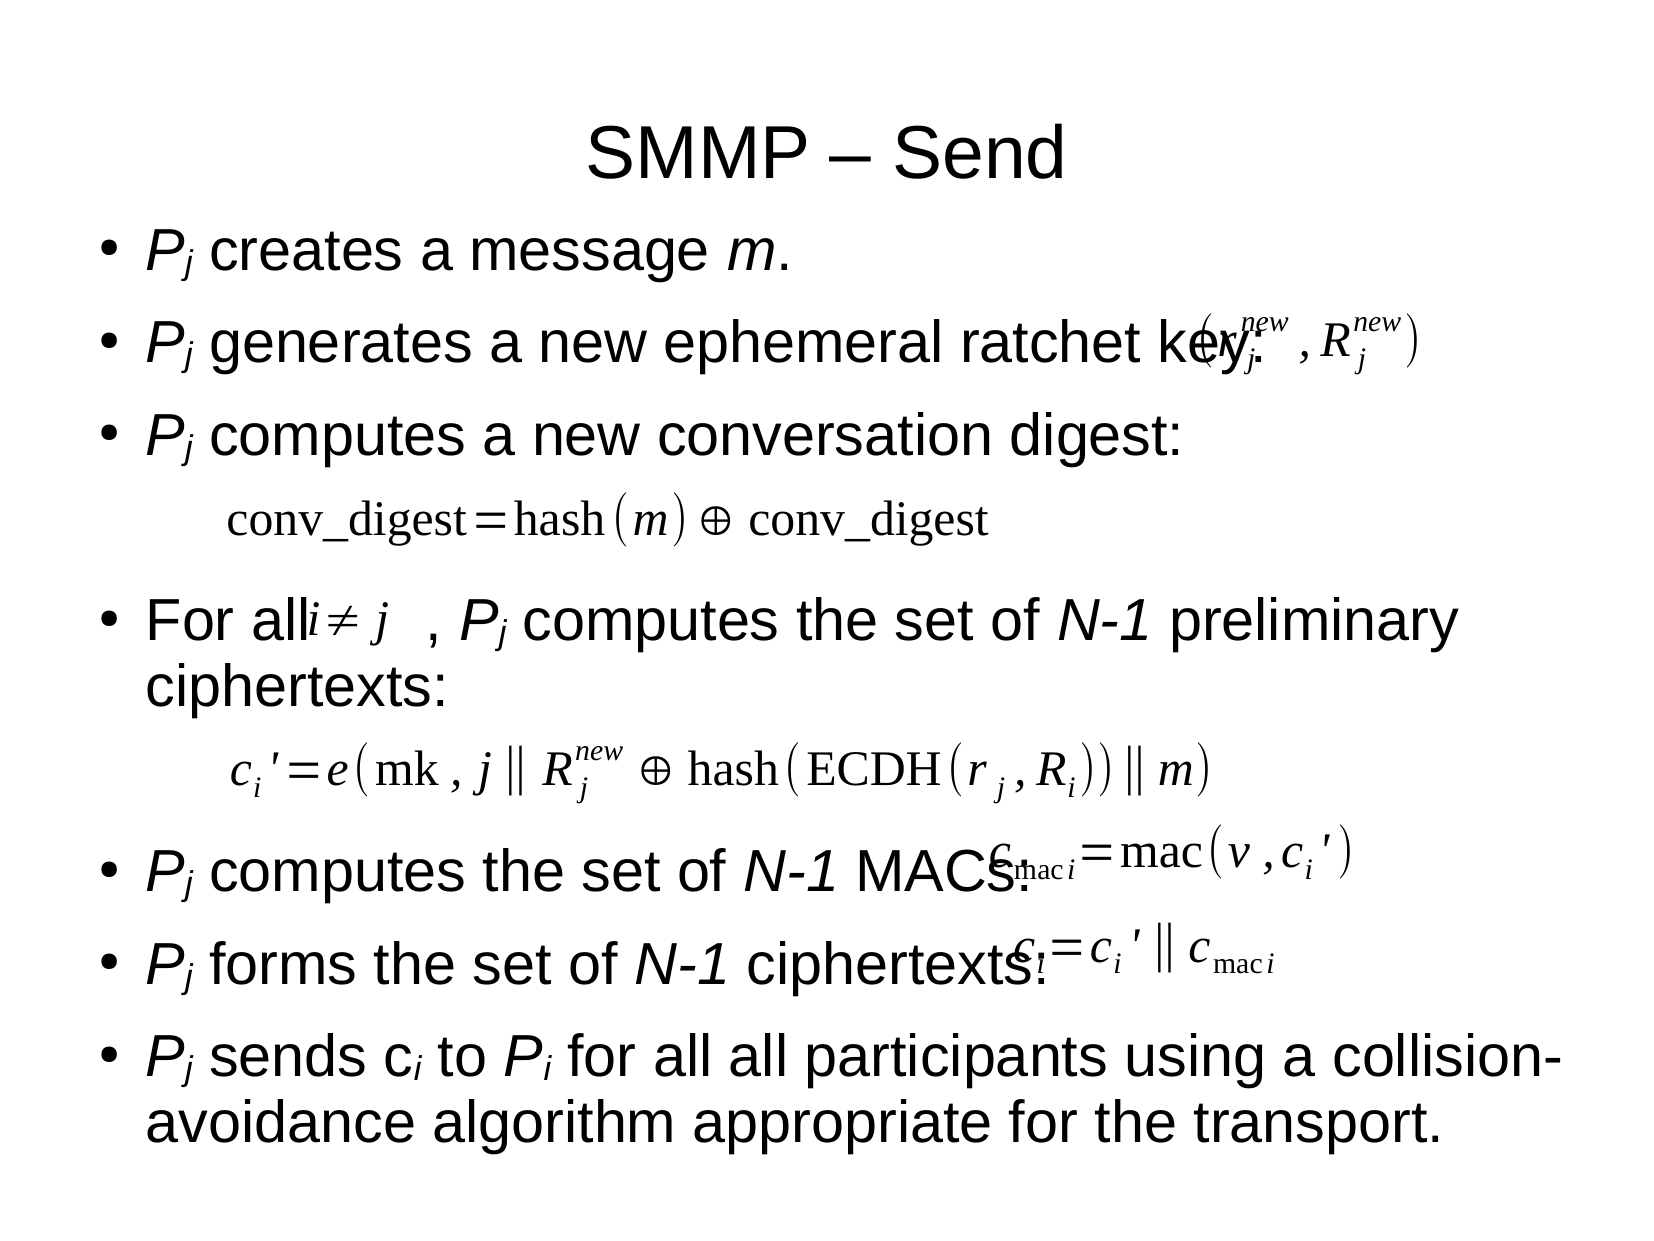

# SMMP – Send
Pj creates a message m.
Pj generates a new ephemeral ratchet key:
Pj computes a new conversation digest:
For all , Pj computes the set of N-1 preliminary ciphertexts:
Pj computes the set of N-1 MACs:
Pj forms the set of N-1 ciphertexts:
Pj sends ci to Pi for all all participants using a collision-avoidance algorithm appropriate for the transport.